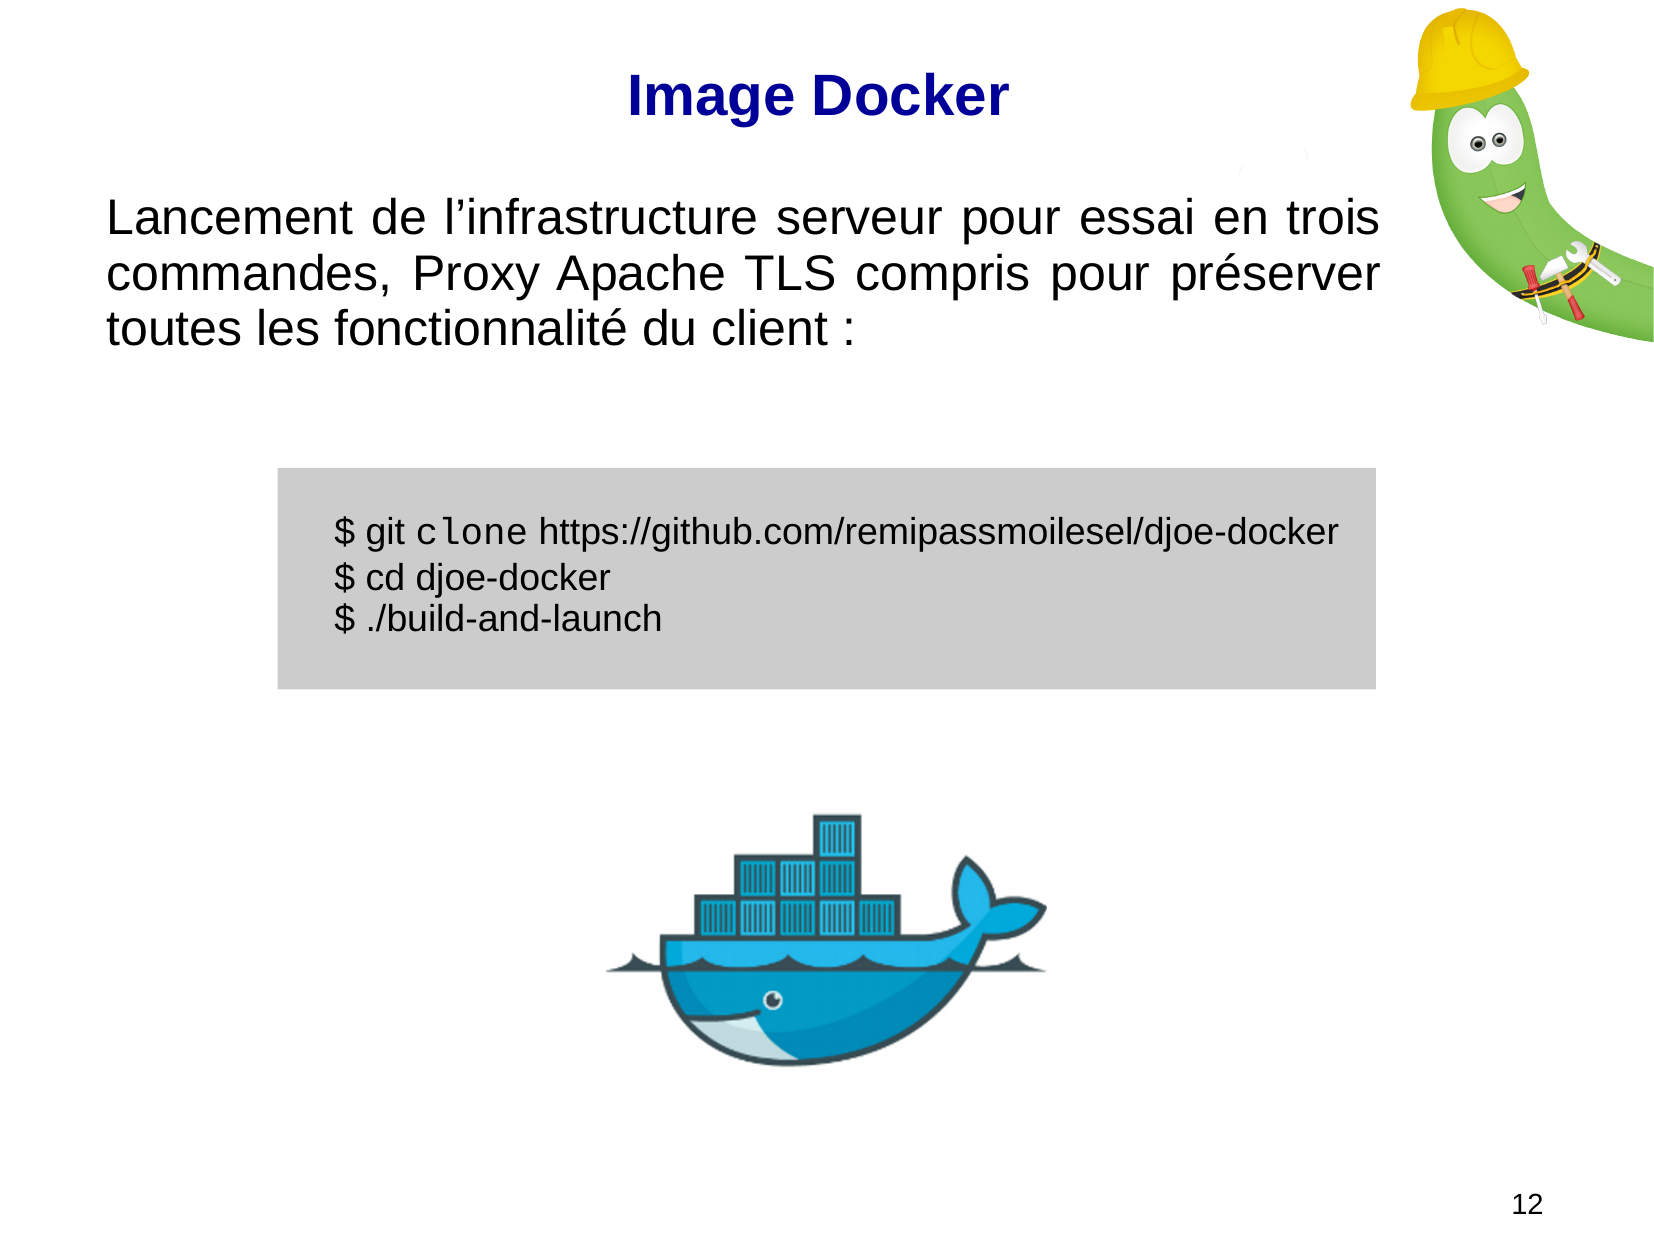

# Image Docker
Lancement de l’infrastructure serveur pour essai en trois commandes, Proxy Apache TLS compris pour préserver toutes les fonctionnalité du client :
 $ git clone https://github.com/remipassmoilesel/djoe-docker
 $ cd djoe-docker
 $ ./build-and-launch